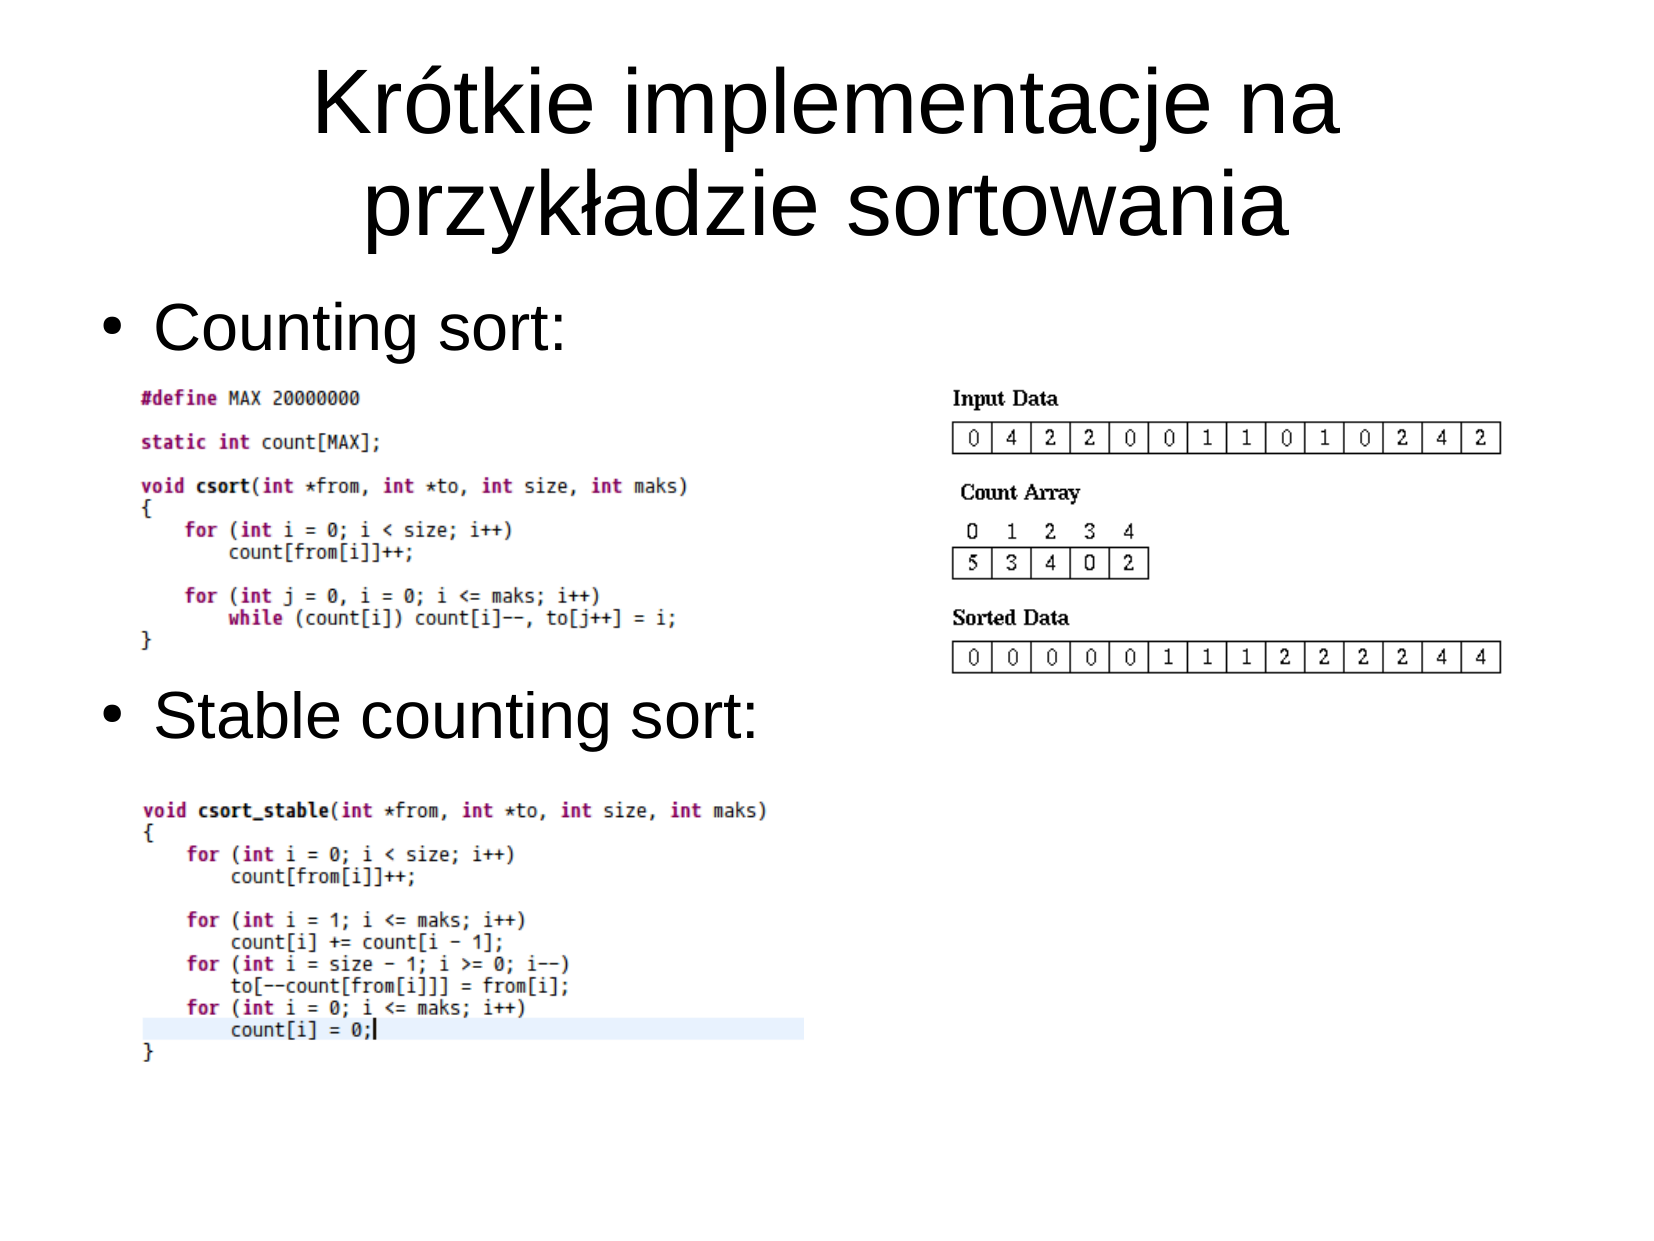

# Krótkie implementacje na przykładzie sortowania
Counting sort:
Stable counting sort: